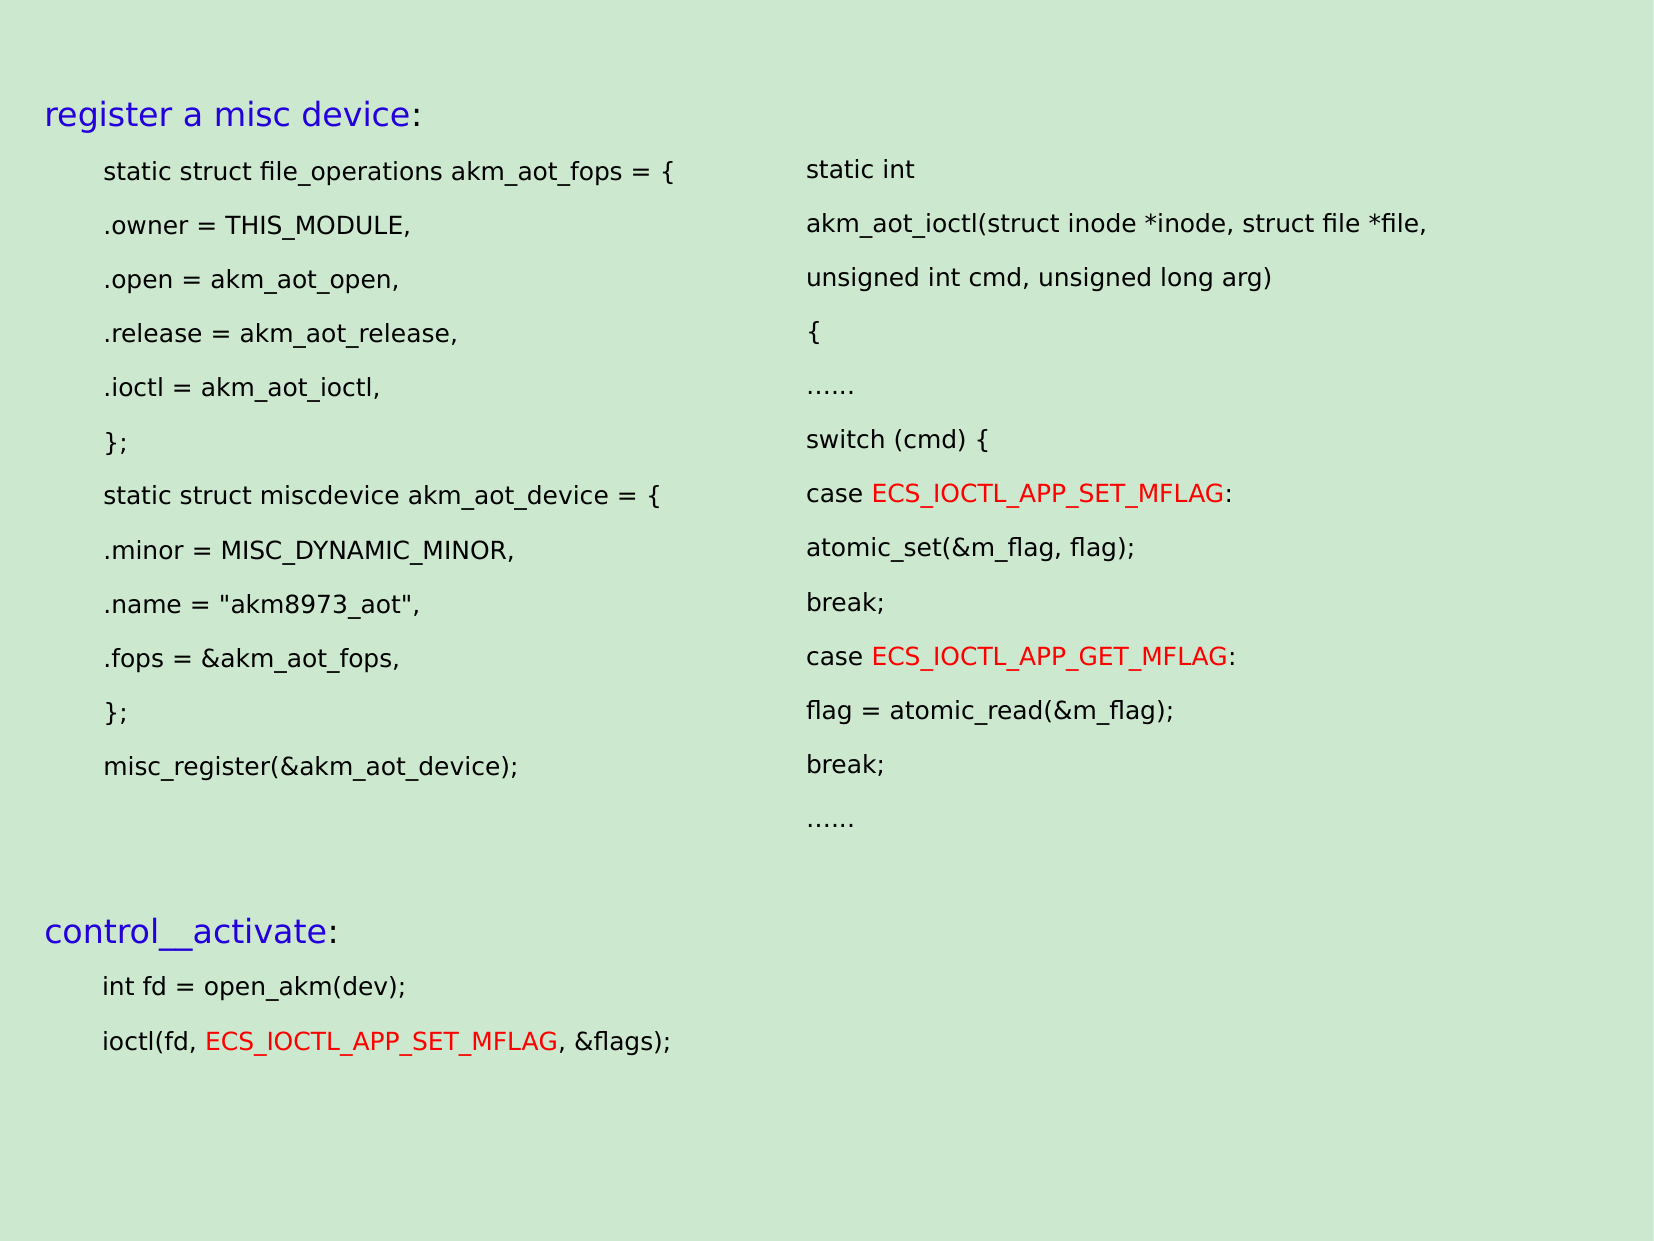

#
register a misc device:
static struct file_operations akm_aot_fops = {
.owner = THIS_MODULE,
.open = akm_aot_open,
.release = akm_aot_release,
.ioctl = akm_aot_ioctl,
};
static struct miscdevice akm_aot_device = {
.minor = MISC_DYNAMIC_MINOR,
.name = "akm8973_aot",
.fops = &akm_aot_fops,
};
misc_register(&akm_aot_device);
static int
akm_aot_ioctl(struct inode *inode, struct file *file,
unsigned int cmd, unsigned long arg)
{
…...
switch (cmd) {
case ECS_IOCTL_APP_SET_MFLAG:
atomic_set(&m_flag, flag);
break;
case ECS_IOCTL_APP_GET_MFLAG:
flag = atomic_read(&m_flag);
break;
…...
control__activate:
int fd = open_akm(dev);
ioctl(fd, ECS_IOCTL_APP_SET_MFLAG, &flags);